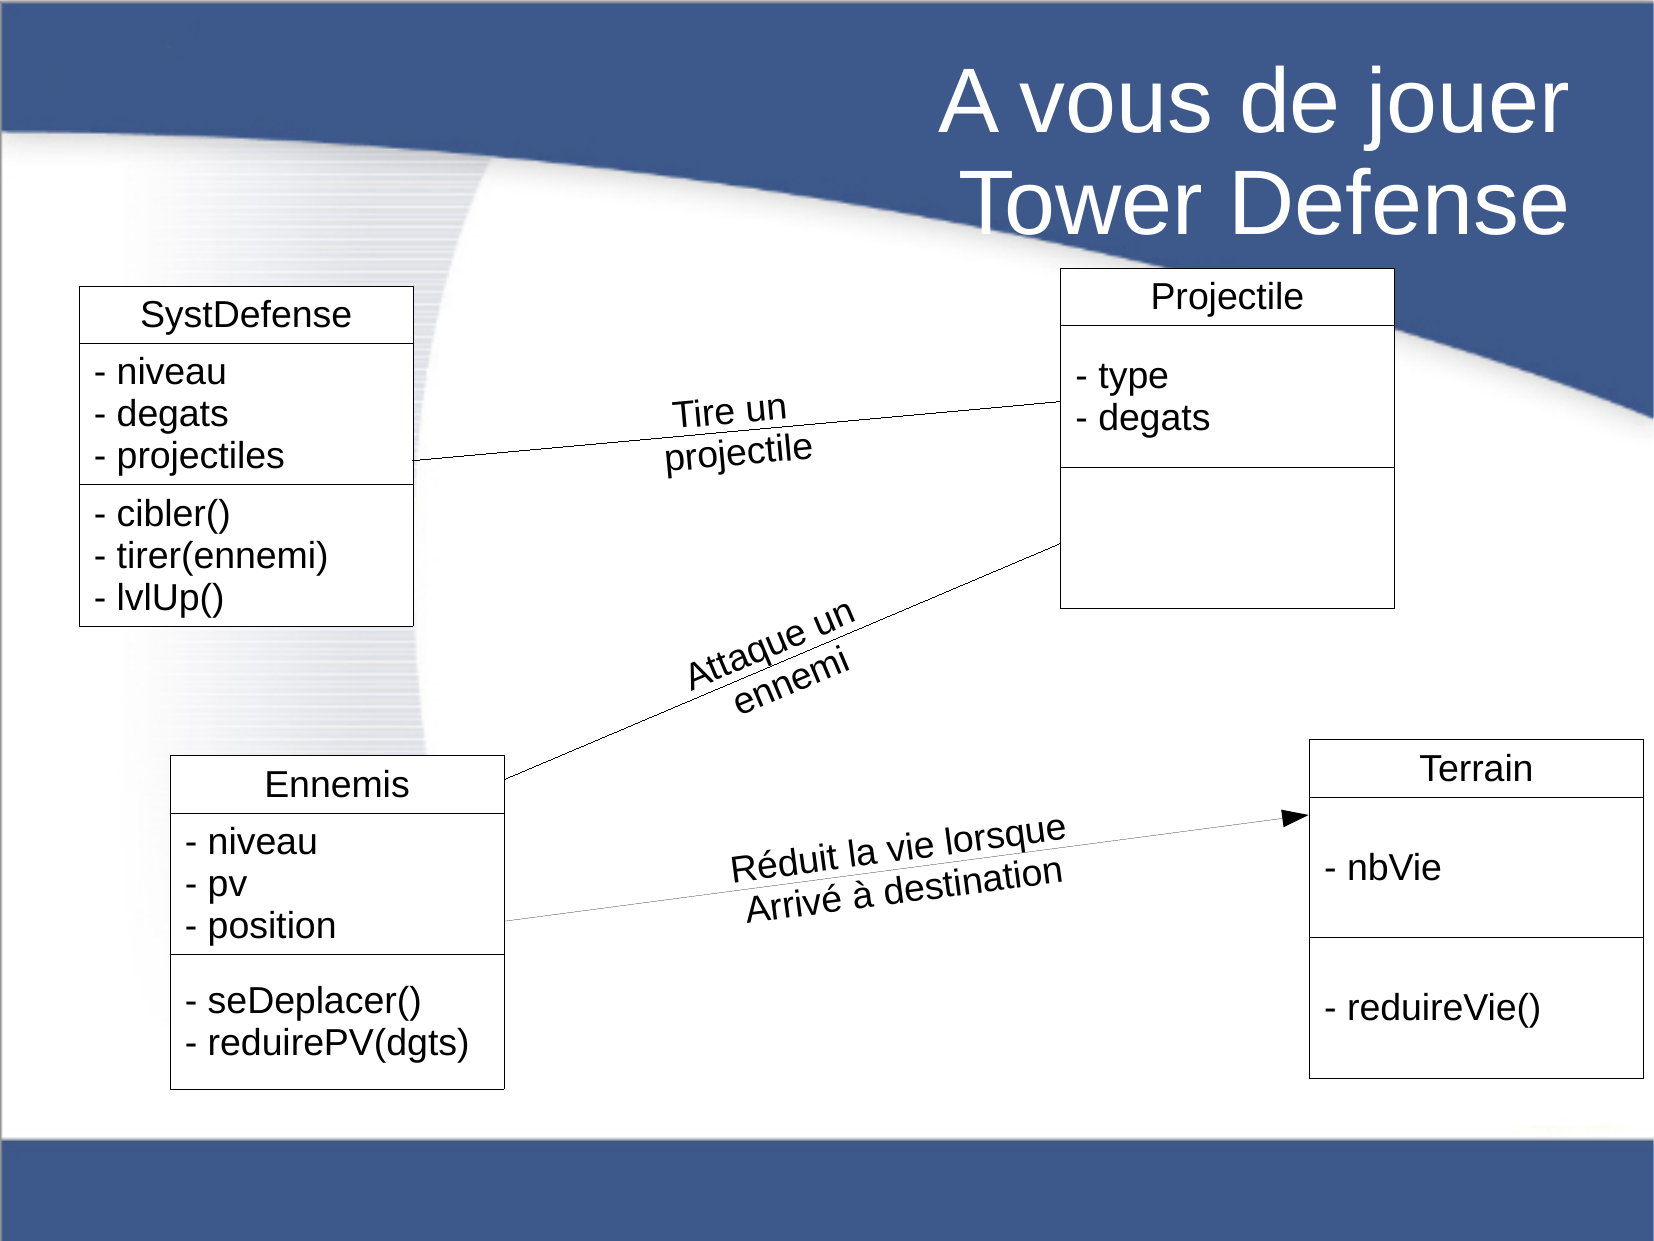

# A vous de jouer Tower Defense
| Projectile |
| --- |
| - type - degats |
| |
| SystDefense |
| --- |
| - niveau - degats - projectiles |
| - cibler() - tirer(ennemi) - lvlUp() |
Tire un
projectile
Attaque un
ennemi
| Terrain |
| --- |
| - nbVie |
| - reduireVie() |
| Ennemis |
| --- |
| - niveau - pv - position |
| - seDeplacer() - reduirePV(dgts) |
Réduit la vie lorsque
Arrivé à destination